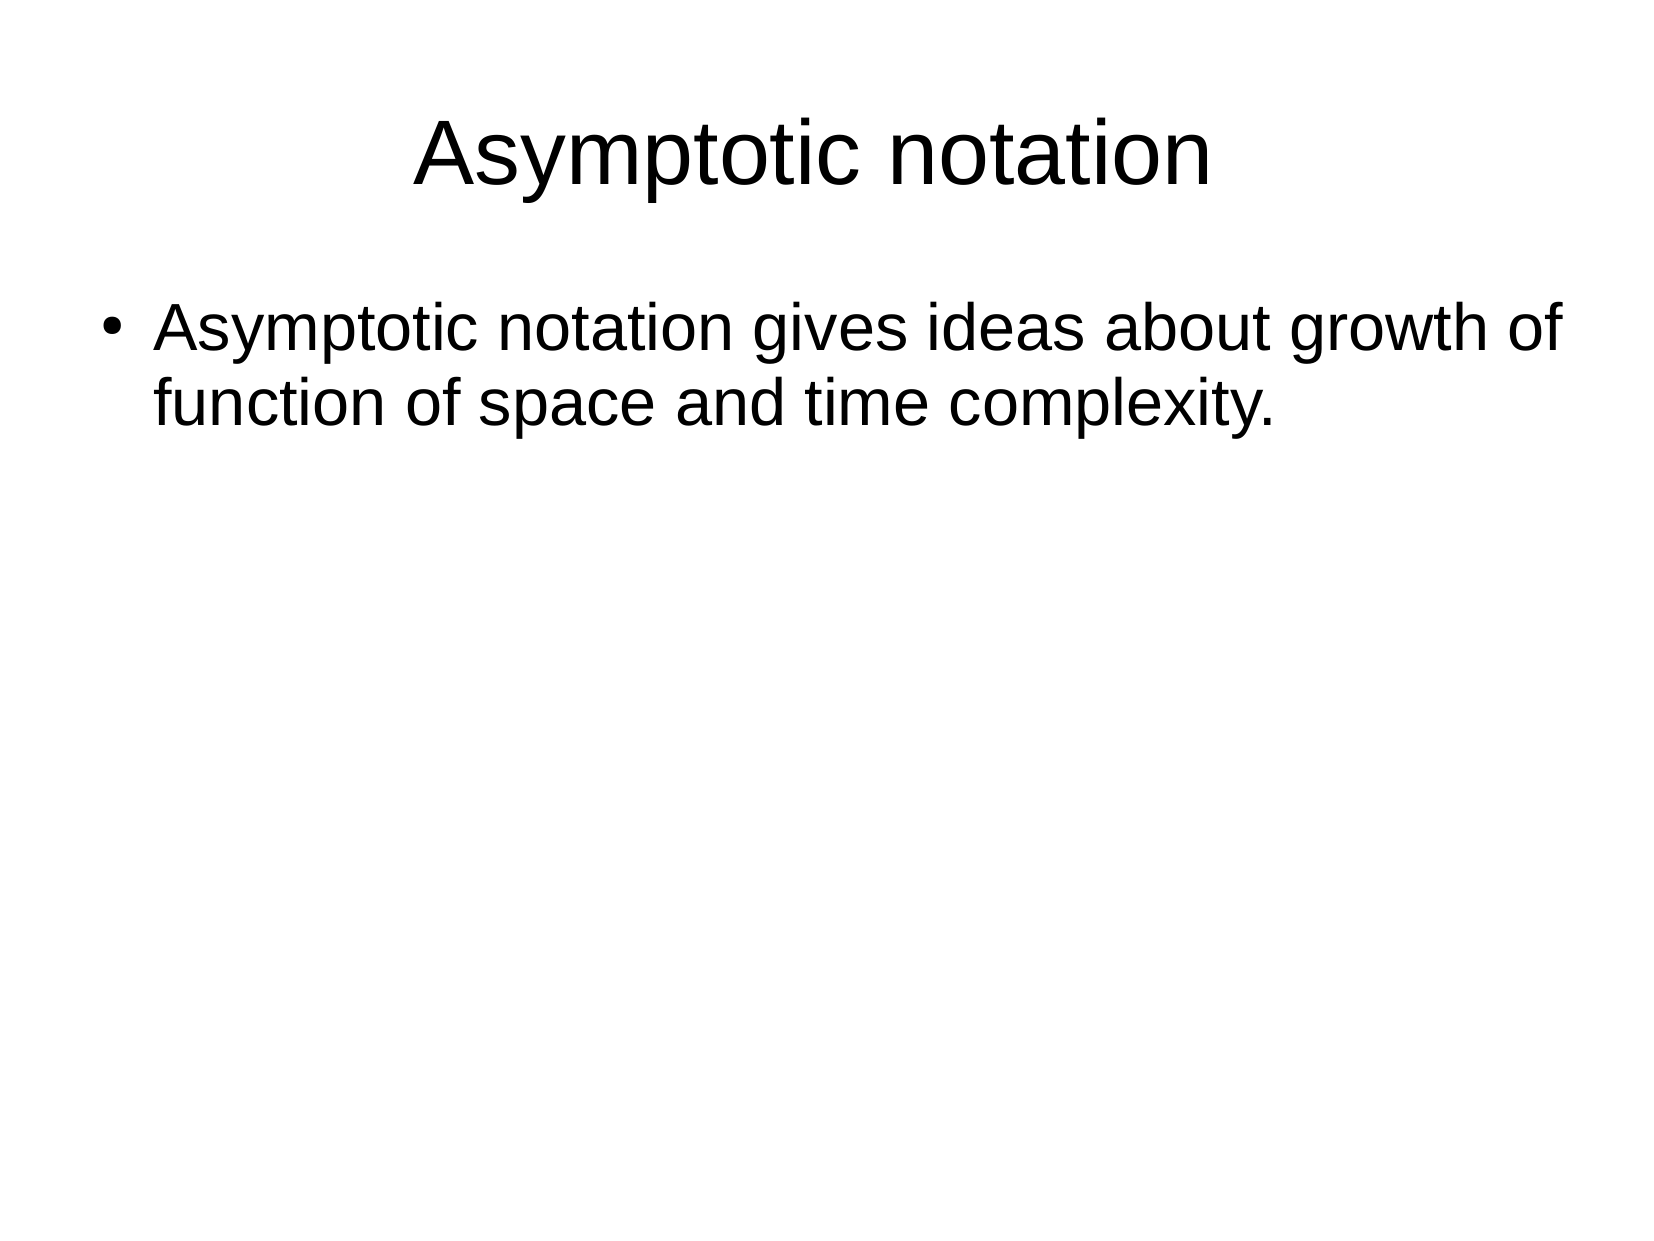

# Asymptotic notation
Asymptotic notation gives ideas about growth of function of space and time complexity.